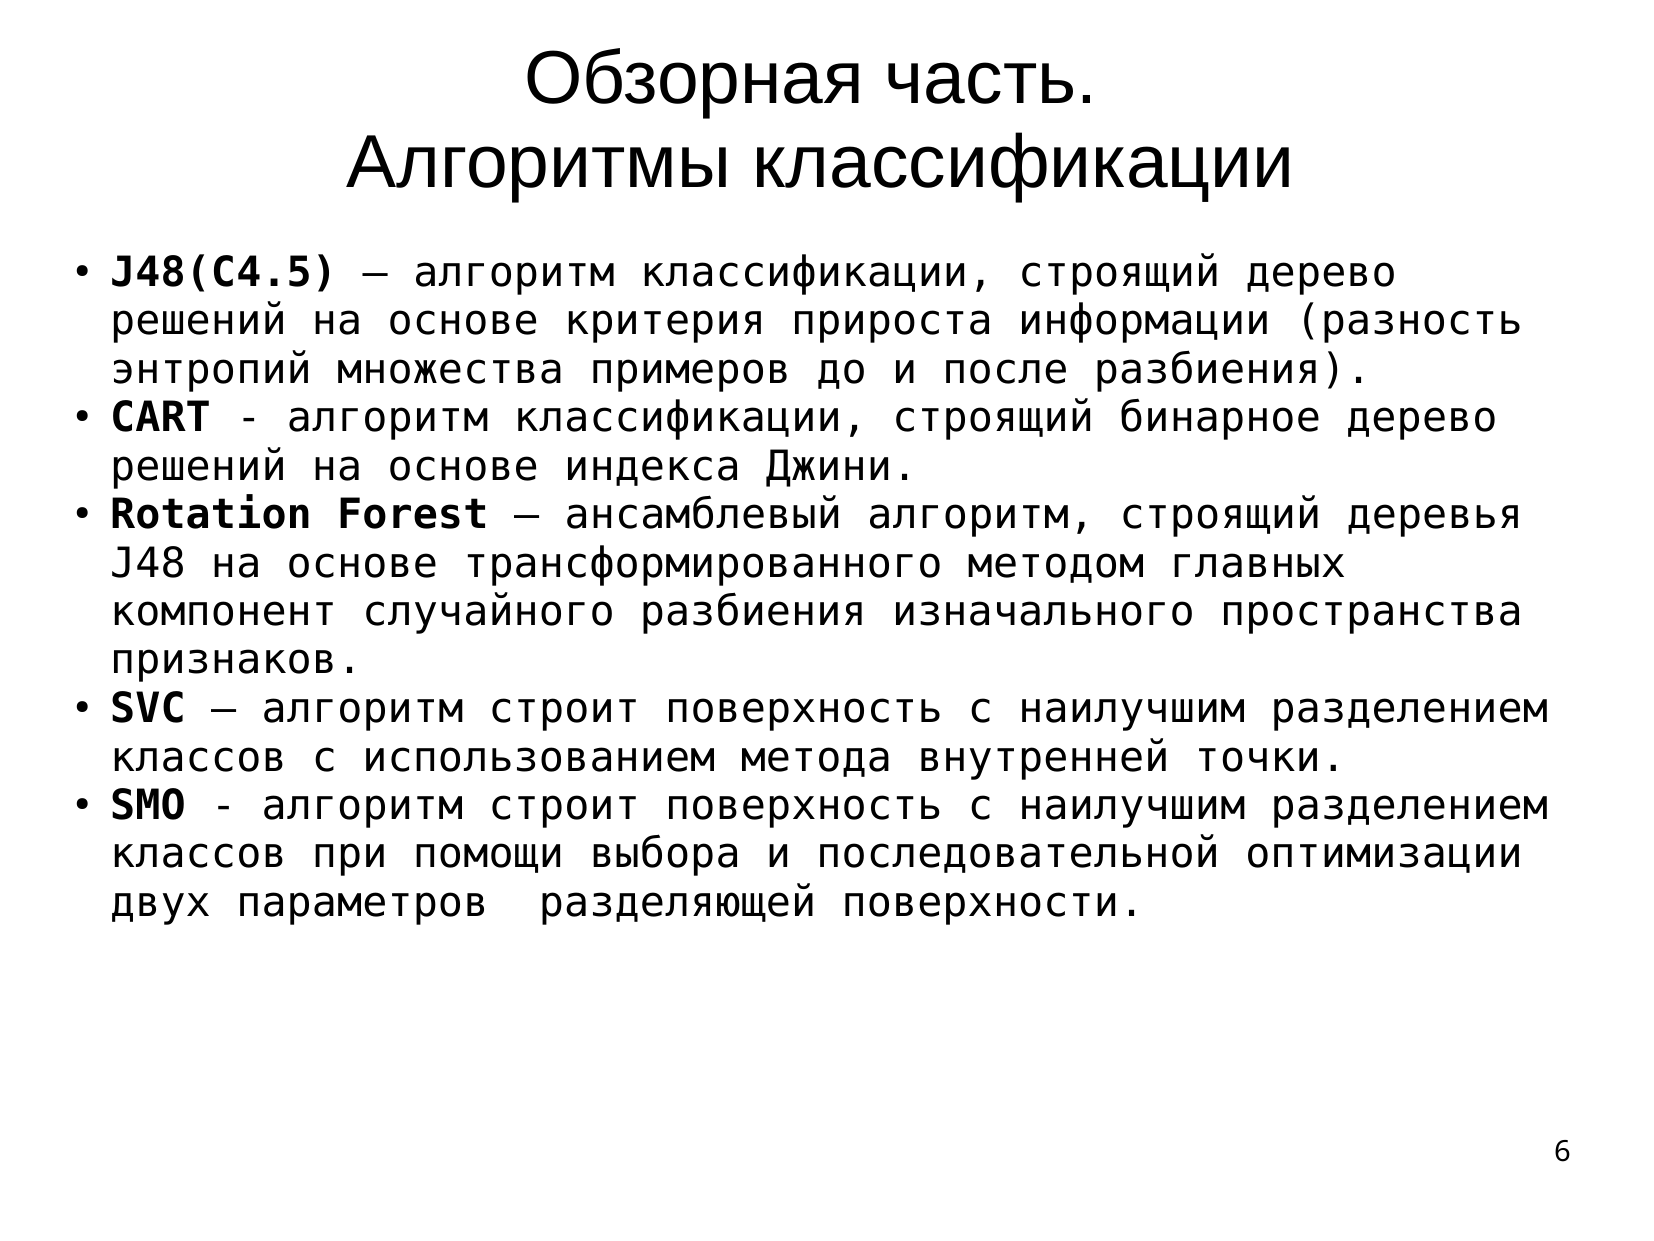

# Обзорная часть. Алгоритмы классификации
J48(C4.5) – алгоритм классификации, строящий дерево решений на основе критерия прироста информации (разность энтропий множества примеров до и после разбиения).
CART - алгоритм классификации, строящий бинарное дерево решений на основе индекса Джини.
Rotation Forest – ансамблевый алгоритм, строящий деревья J48 на основе трансформированного методом главных компонент случайного разбиения изначального пространства признаков.
SVC – алгоритм строит поверхность с наилучшим разделением классов c использованием метода внутренней точки.
SMO - алгоритм строит поверхность с наилучшим разделением классов при помощи выбора и последовательной оптимизации двух параметров разделяющей поверхности.
6
Москва, 2020 г.